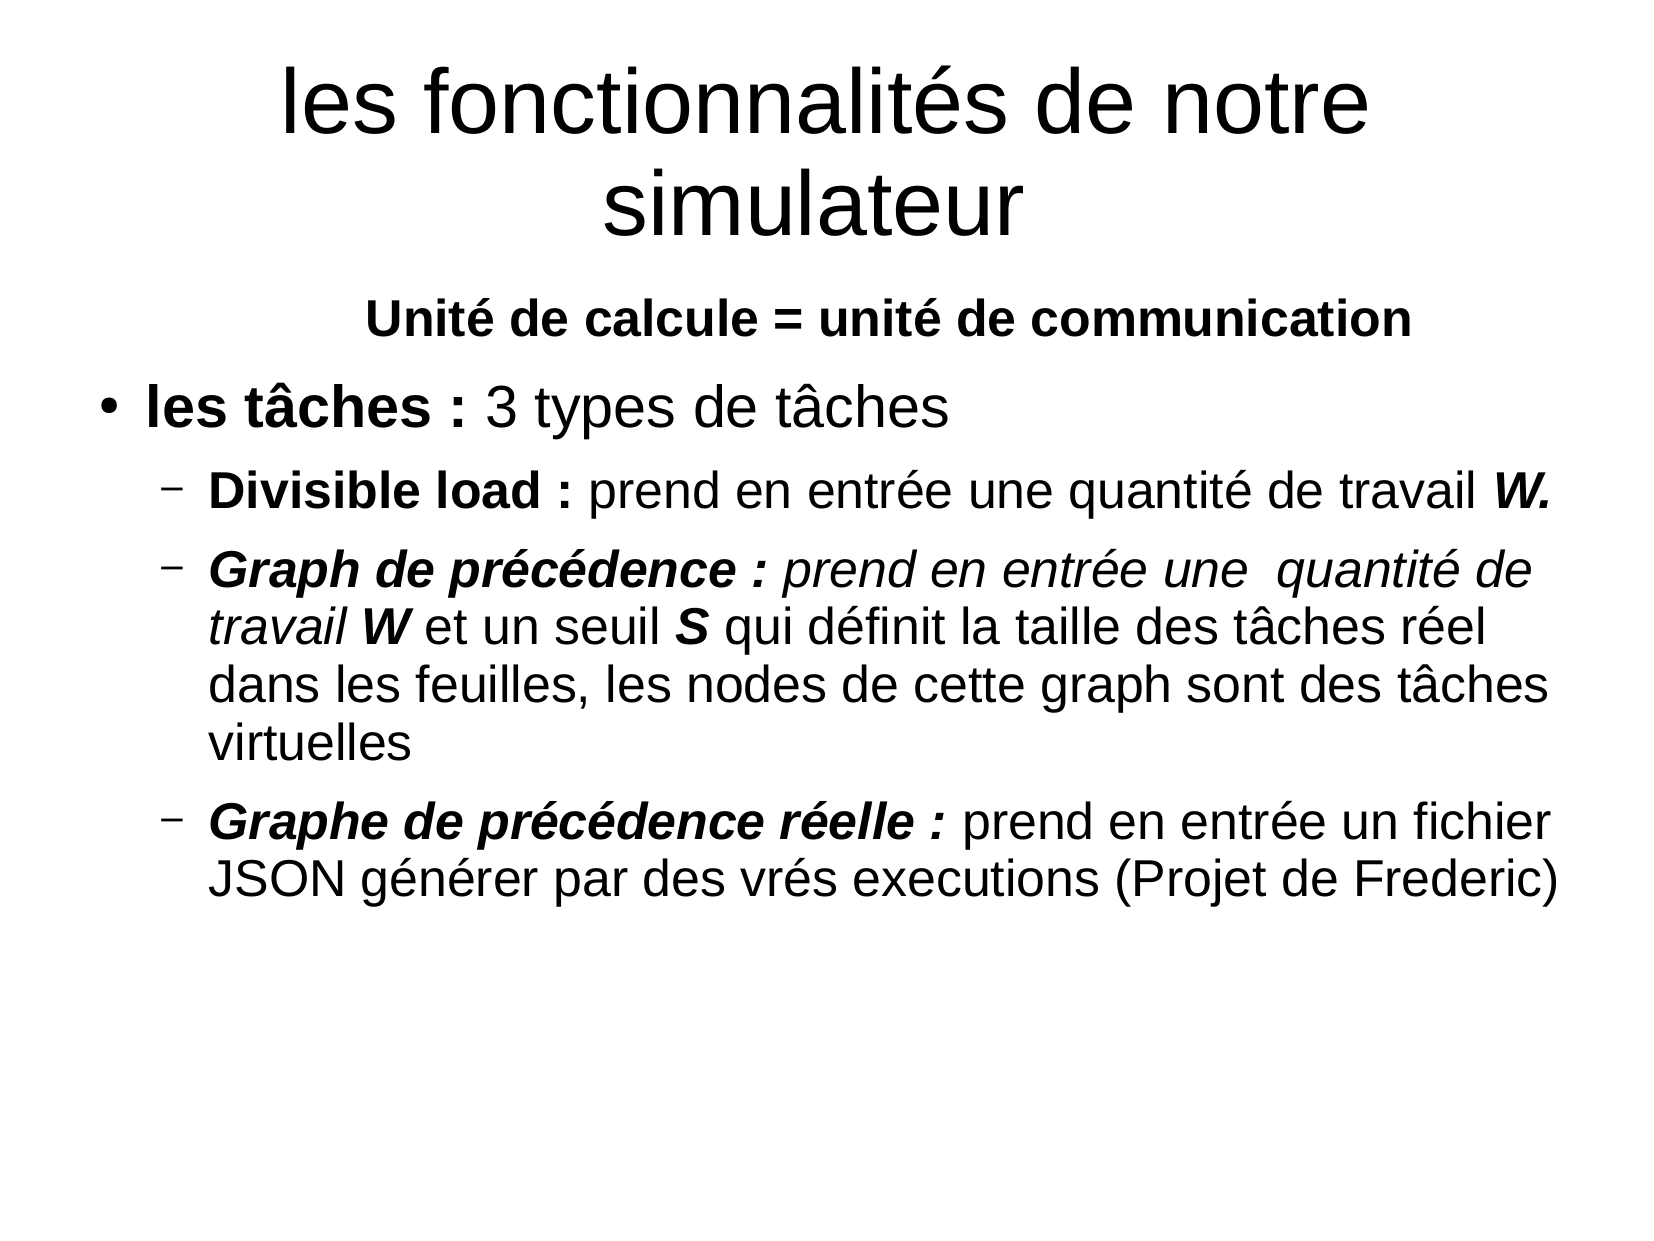

# les fonctionnalités de notre simulateur
Unité de calcule = unité de communication
les tâches : 3 types de tâches
Divisible load : prend en entrée une quantité de travail W.
Graph de précédence : prend en entrée une 				quantité de travail W et un seuil S qui définit la taille des tâches réel dans les feuilles, les nodes de cette graph sont des tâches virtuelles
Graphe de précédence réelle : prend en entrée un fichier JSON générer par des vrés executions (Projet de Frederic)